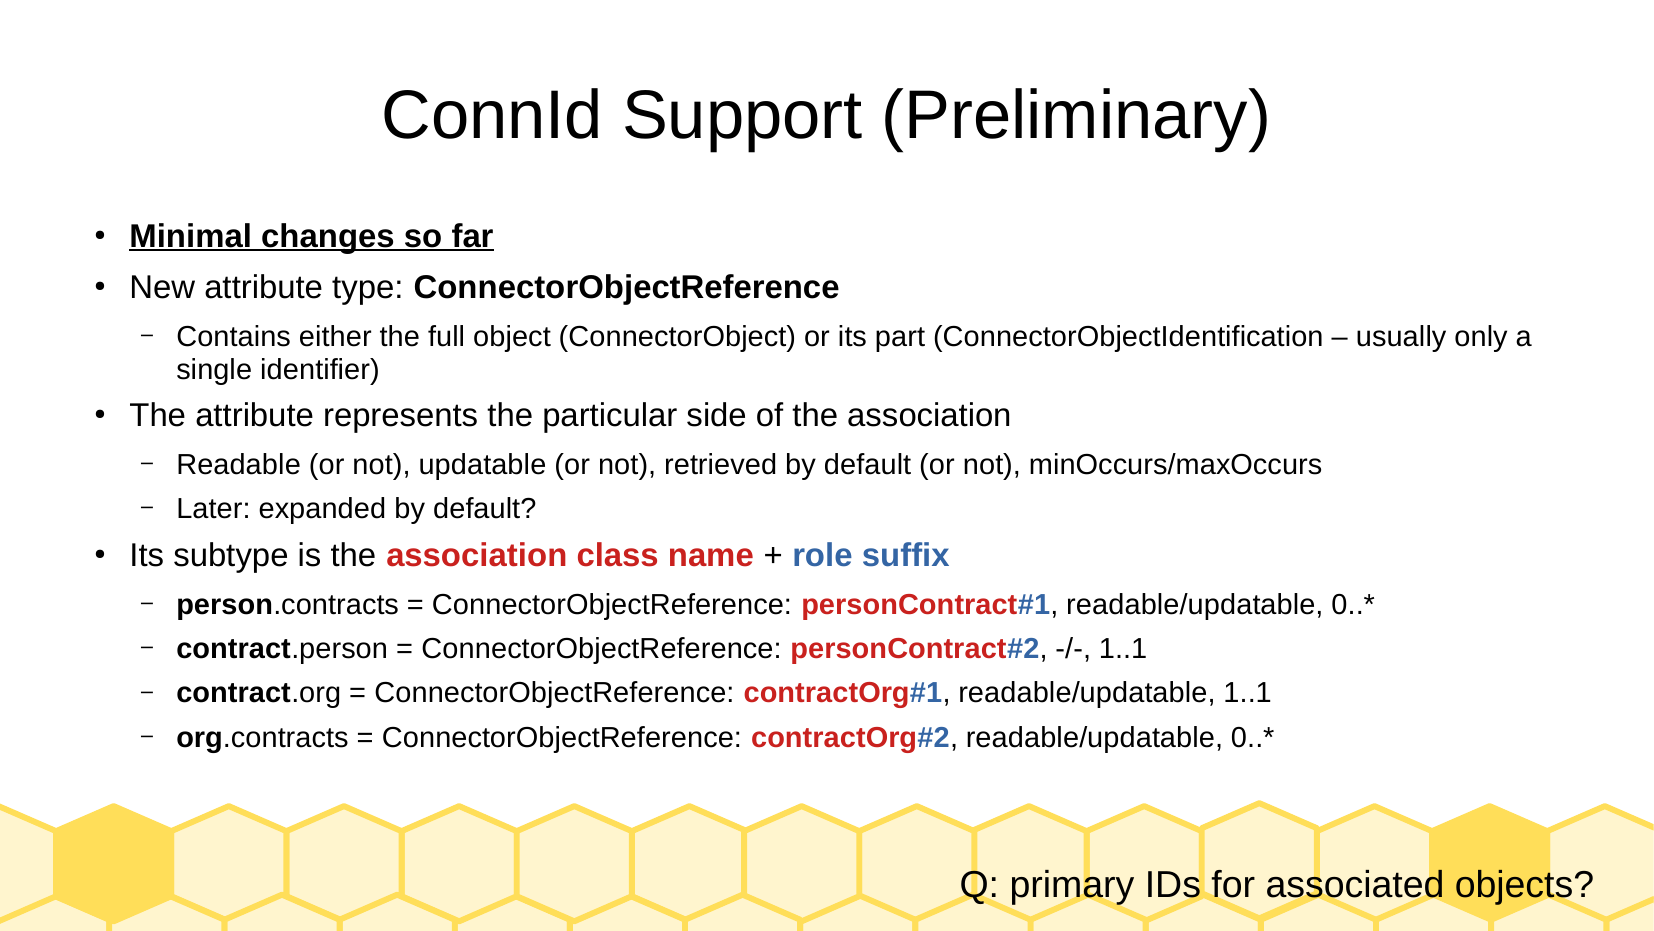

# ConnId Support (Preliminary)
Minimal changes so far
New attribute type: ConnectorObjectReference
Contains either the full object (ConnectorObject) or its part (ConnectorObjectIdentification – usually only a single identifier)
The attribute represents the particular side of the association
Readable (or not), updatable (or not), retrieved by default (or not), minOccurs/maxOccurs
Later: expanded by default?
Its subtype is the association class name + role suffix
person.contracts = ConnectorObjectReference: personContract#1, readable/updatable, 0..*
contract.person = ConnectorObjectReference: personContract#2, -/-, 1..1
contract.org = ConnectorObjectReference: contractOrg#1, readable/updatable, 1..1
org.contracts = ConnectorObjectReference: contractOrg#2, readable/updatable, 0..*
Q: primary IDs for associated objects?